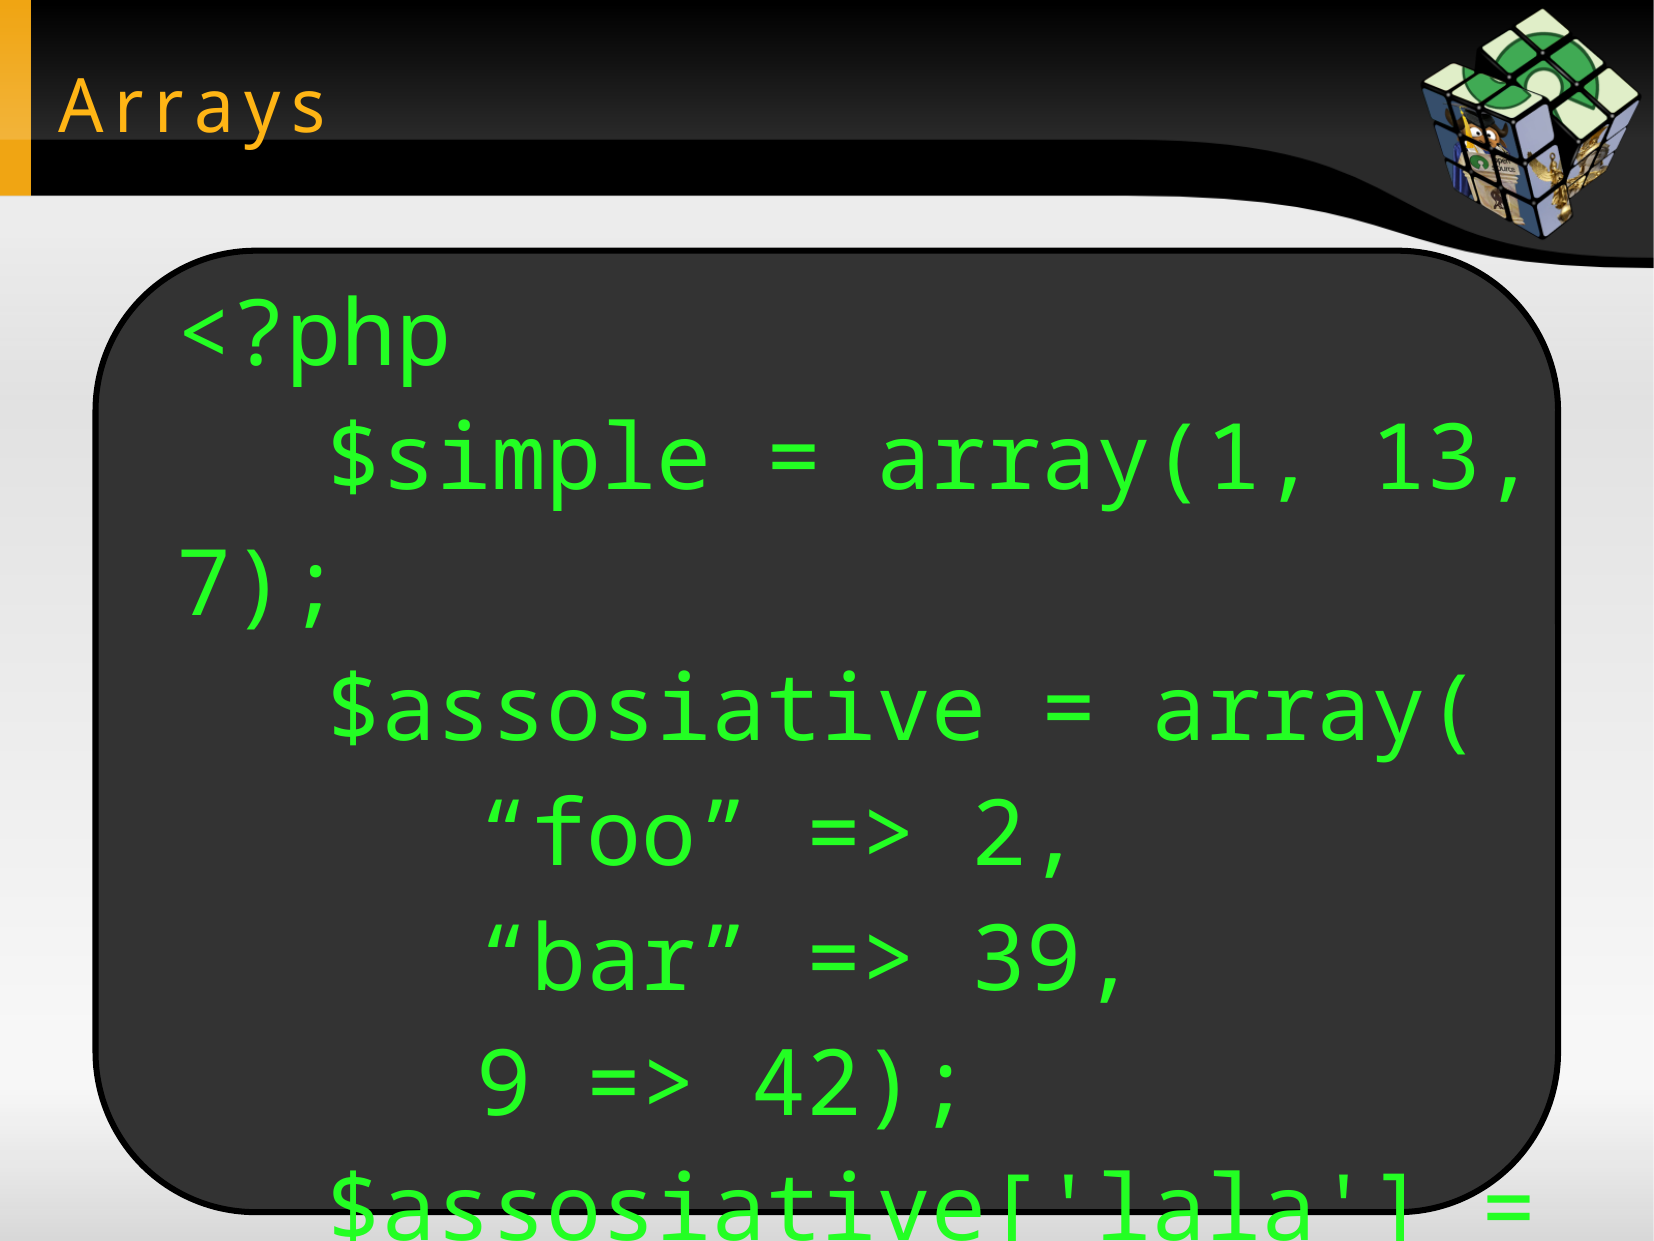

# Arrays
<?php
		$simple = array(1, 13, 7);
		$assosiative = array(
				“foo” => 2,
				“bar” => 39,
				9 => 42);
		$assosiative['lala'] = 0;
		echo $simple[2];
		echo $assosiative['bar'];
?>